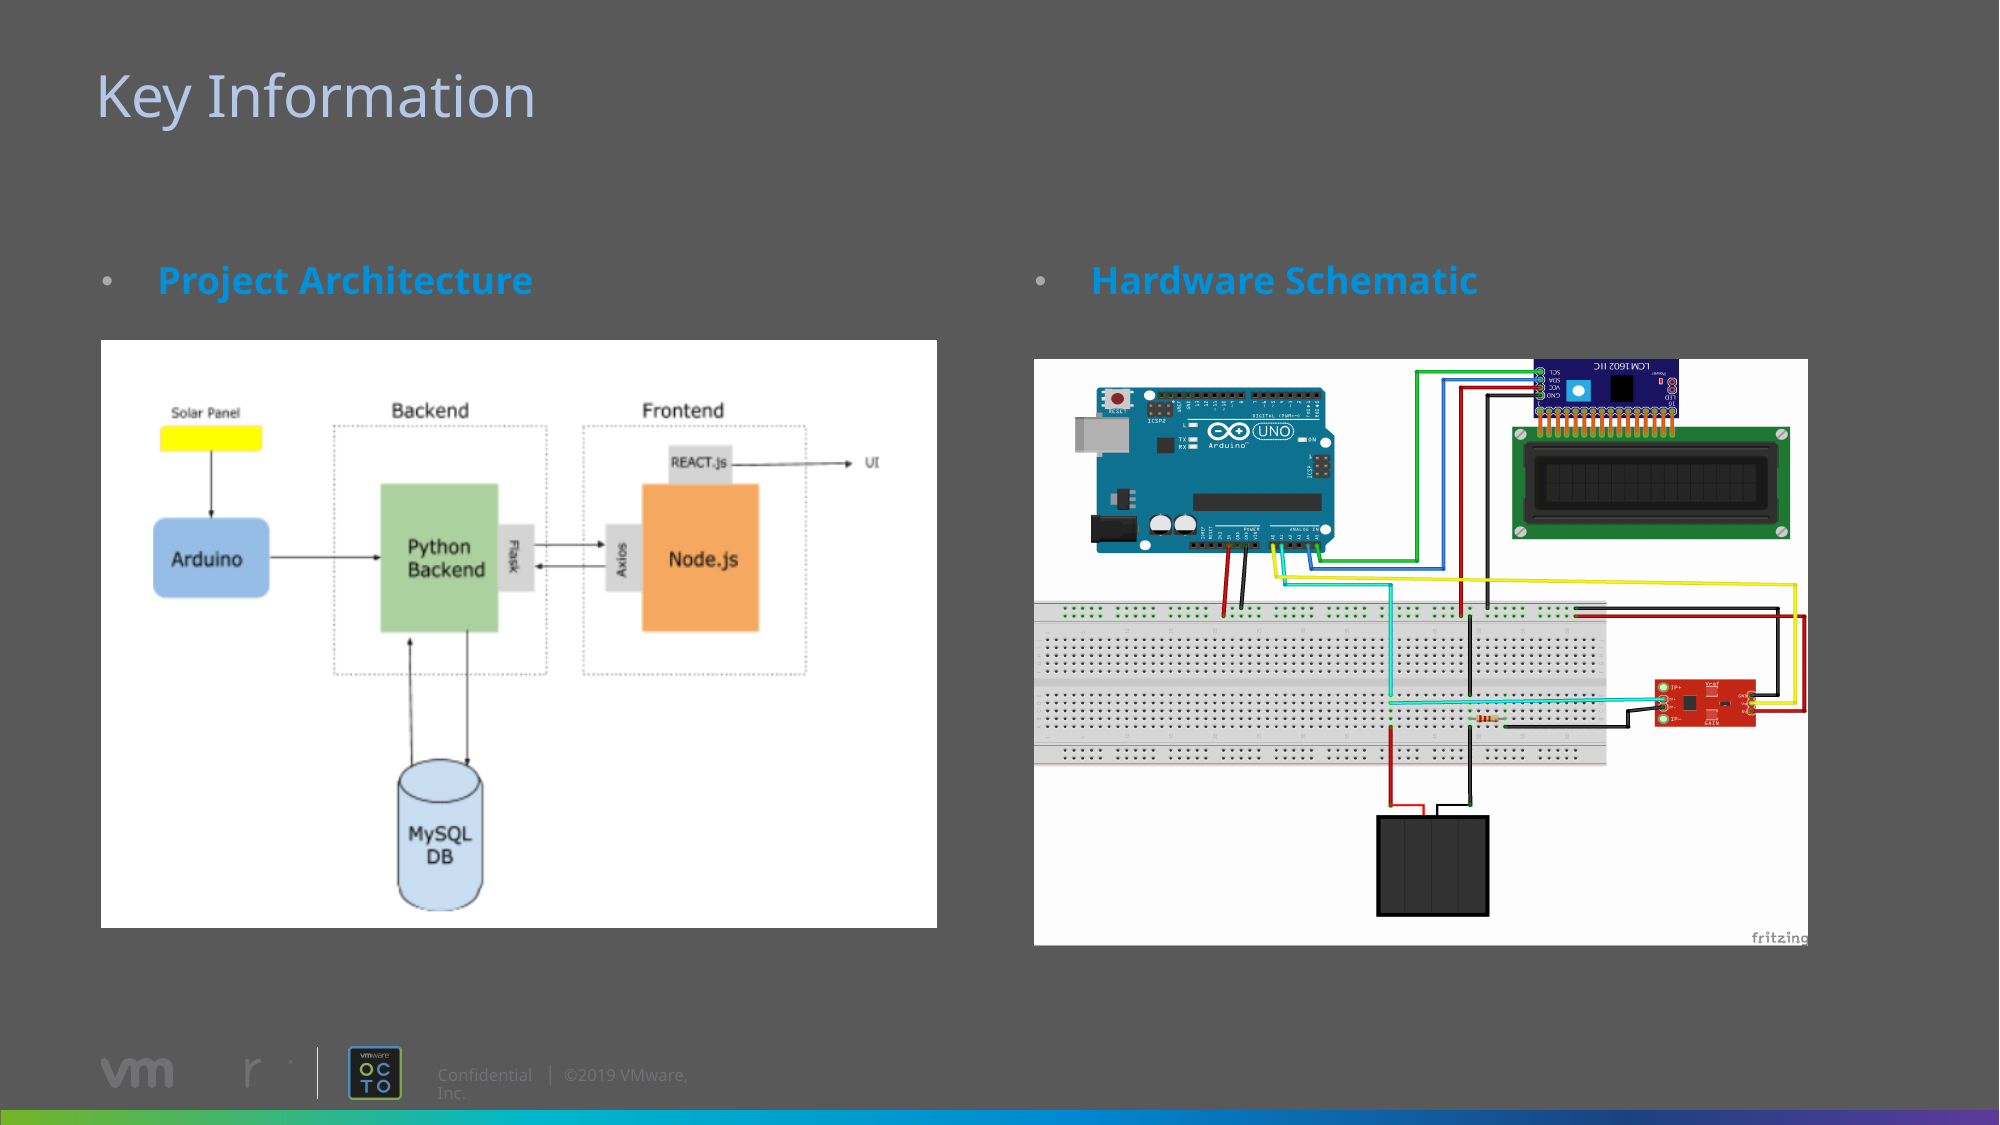

Key Information
# Project Architecture
Hardware Schematic